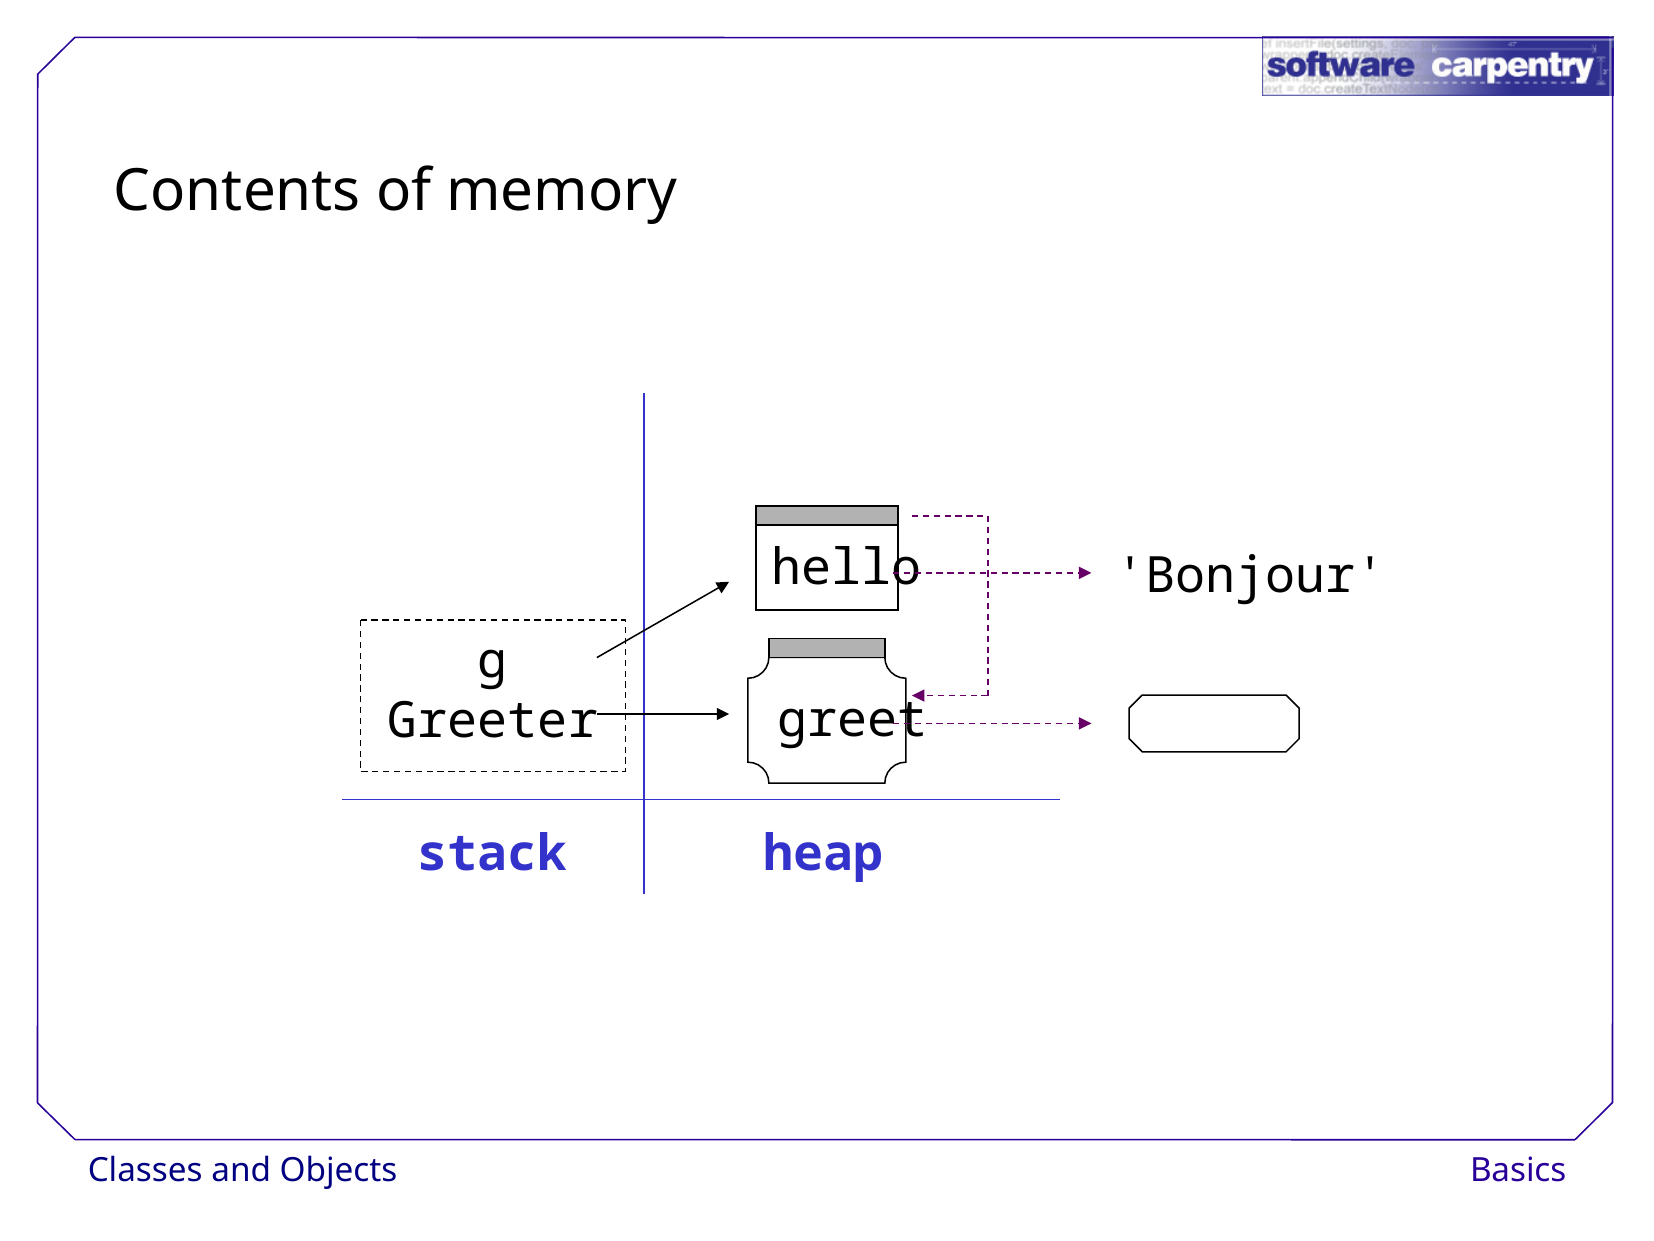

Contents of memory
hello
'Bonjour'
g
Greeter
greet
stack
heap